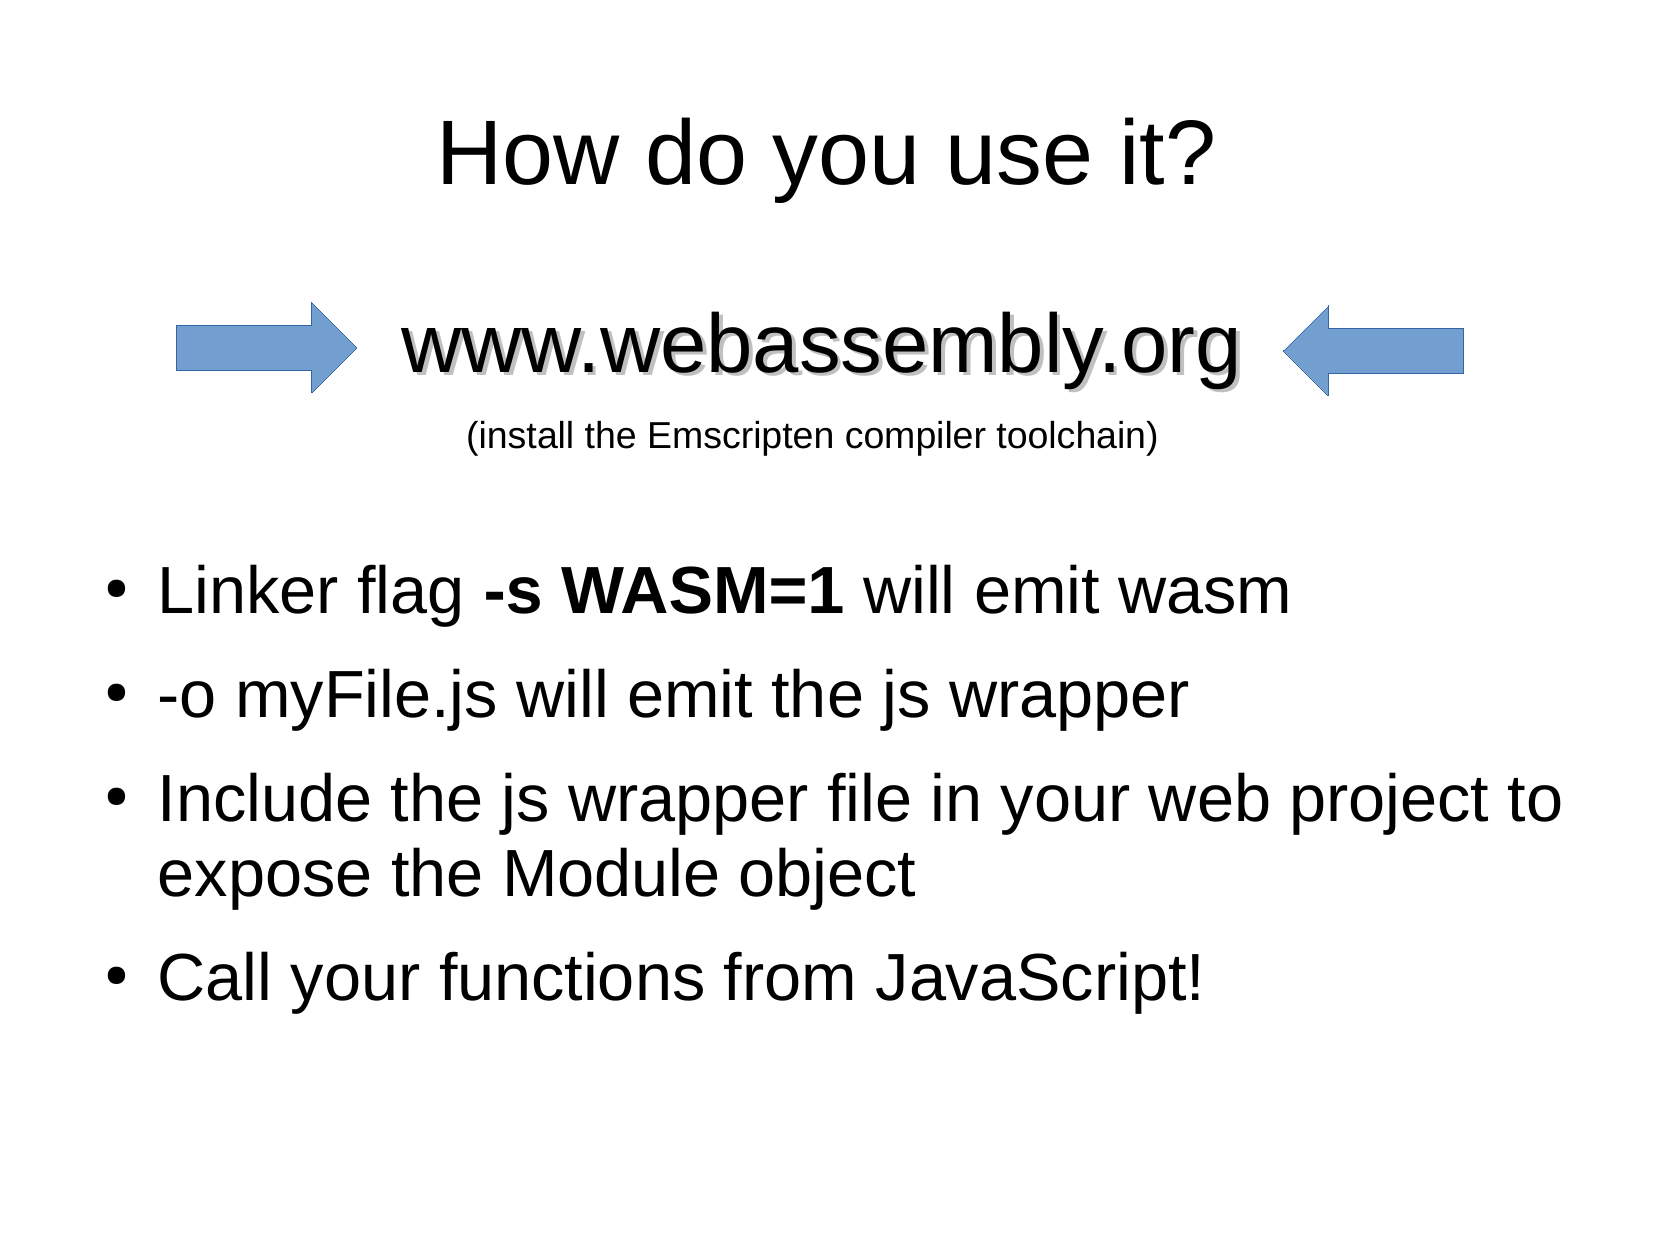

# How do you use it?
www.webassembly.org
(install the Emscripten compiler toolchain)
Linker flag -s WASM=1 will emit wasm
-o myFile.js will emit the js wrapper
Include the js wrapper file in your web project to expose the Module object
Call your functions from JavaScript!